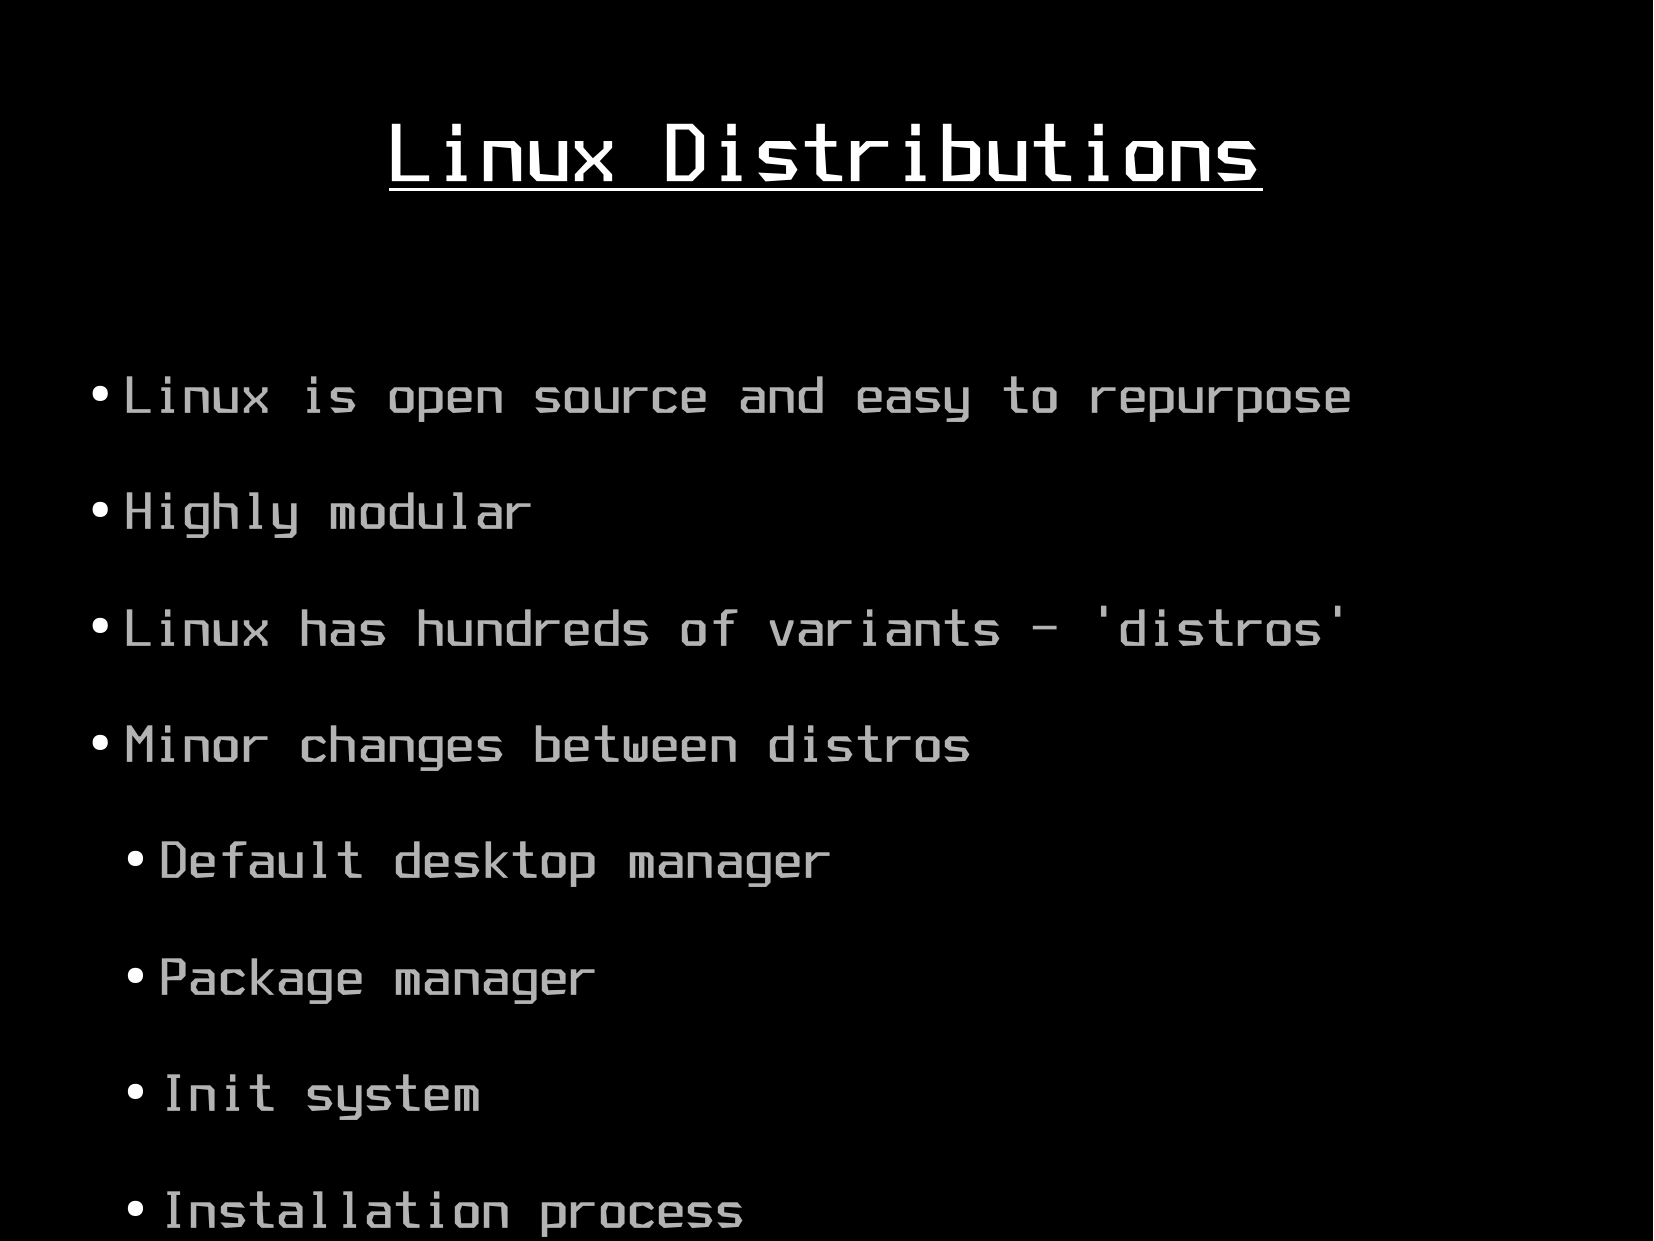

# Linux Distributions
Linux is open source and easy to repurpose
Highly modular
Linux has hundreds of variants - 'distros'
Minor changes between distros
Default desktop manager
Package manager
Init system
Installation process